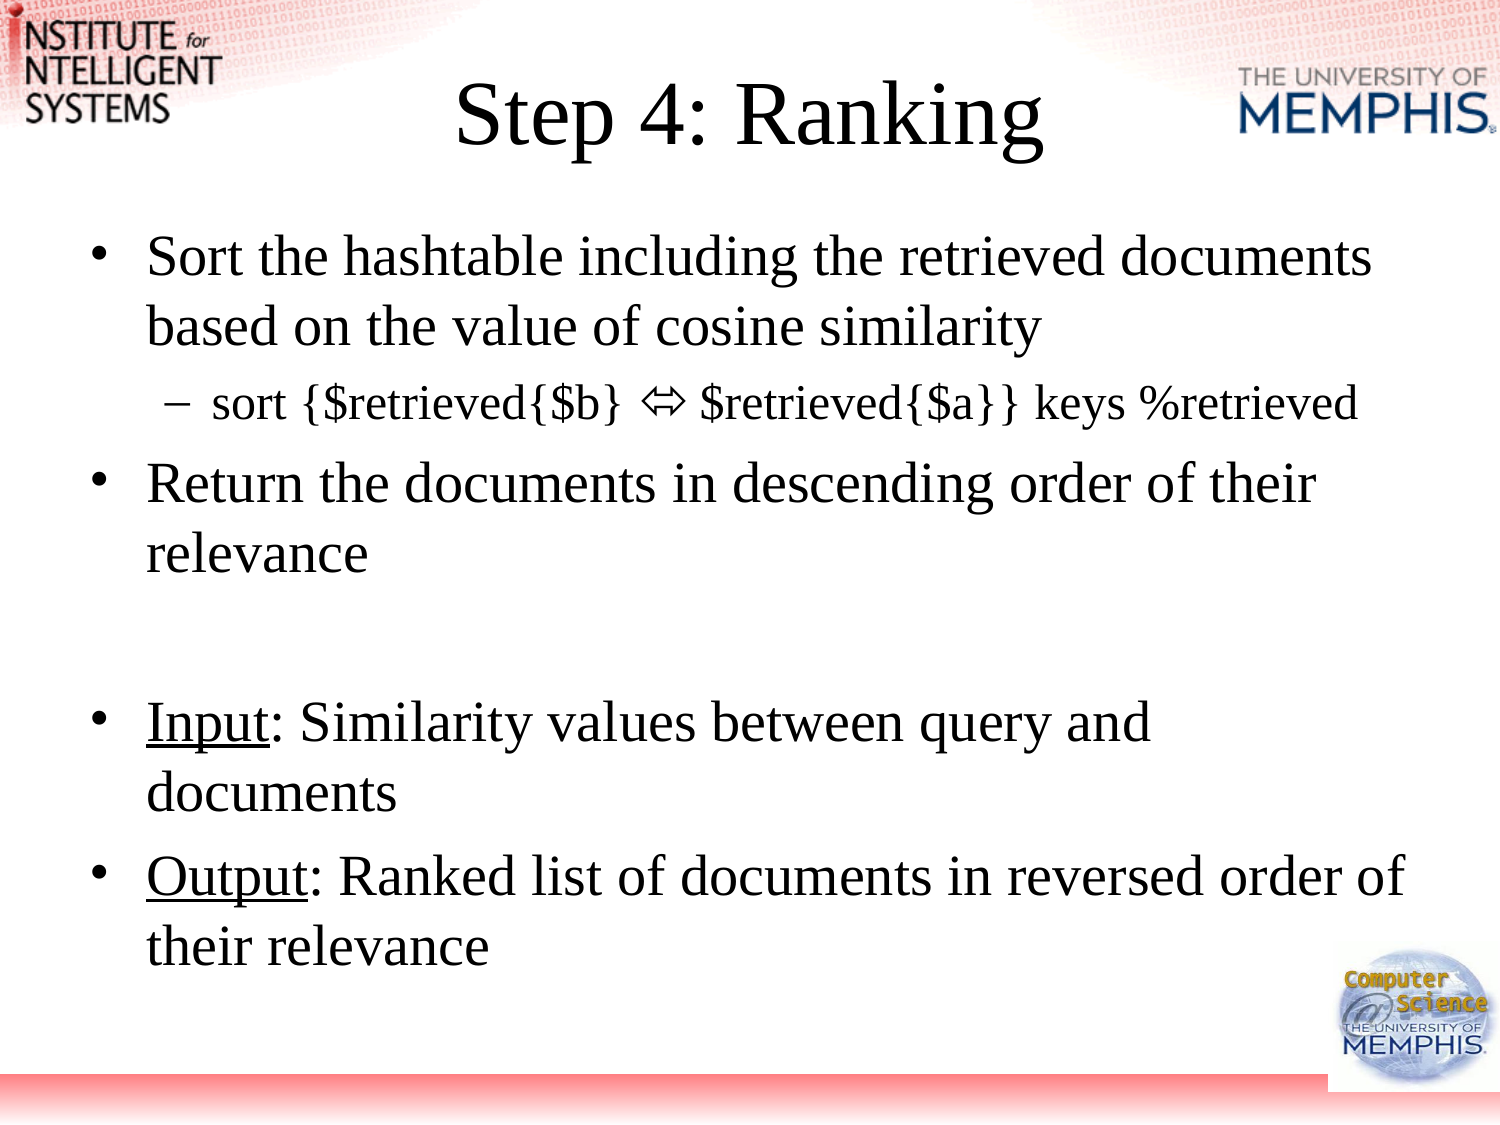

# Step 4: Ranking
Sort the hashtable including the retrieved documents based on the value of cosine similarity
sort {$retrieved{$b}  $retrieved{$a}} keys %retrieved
Return the documents in descending order of their relevance
Input: Similarity values between query and documents
Output: Ranked list of documents in reversed order of their relevance